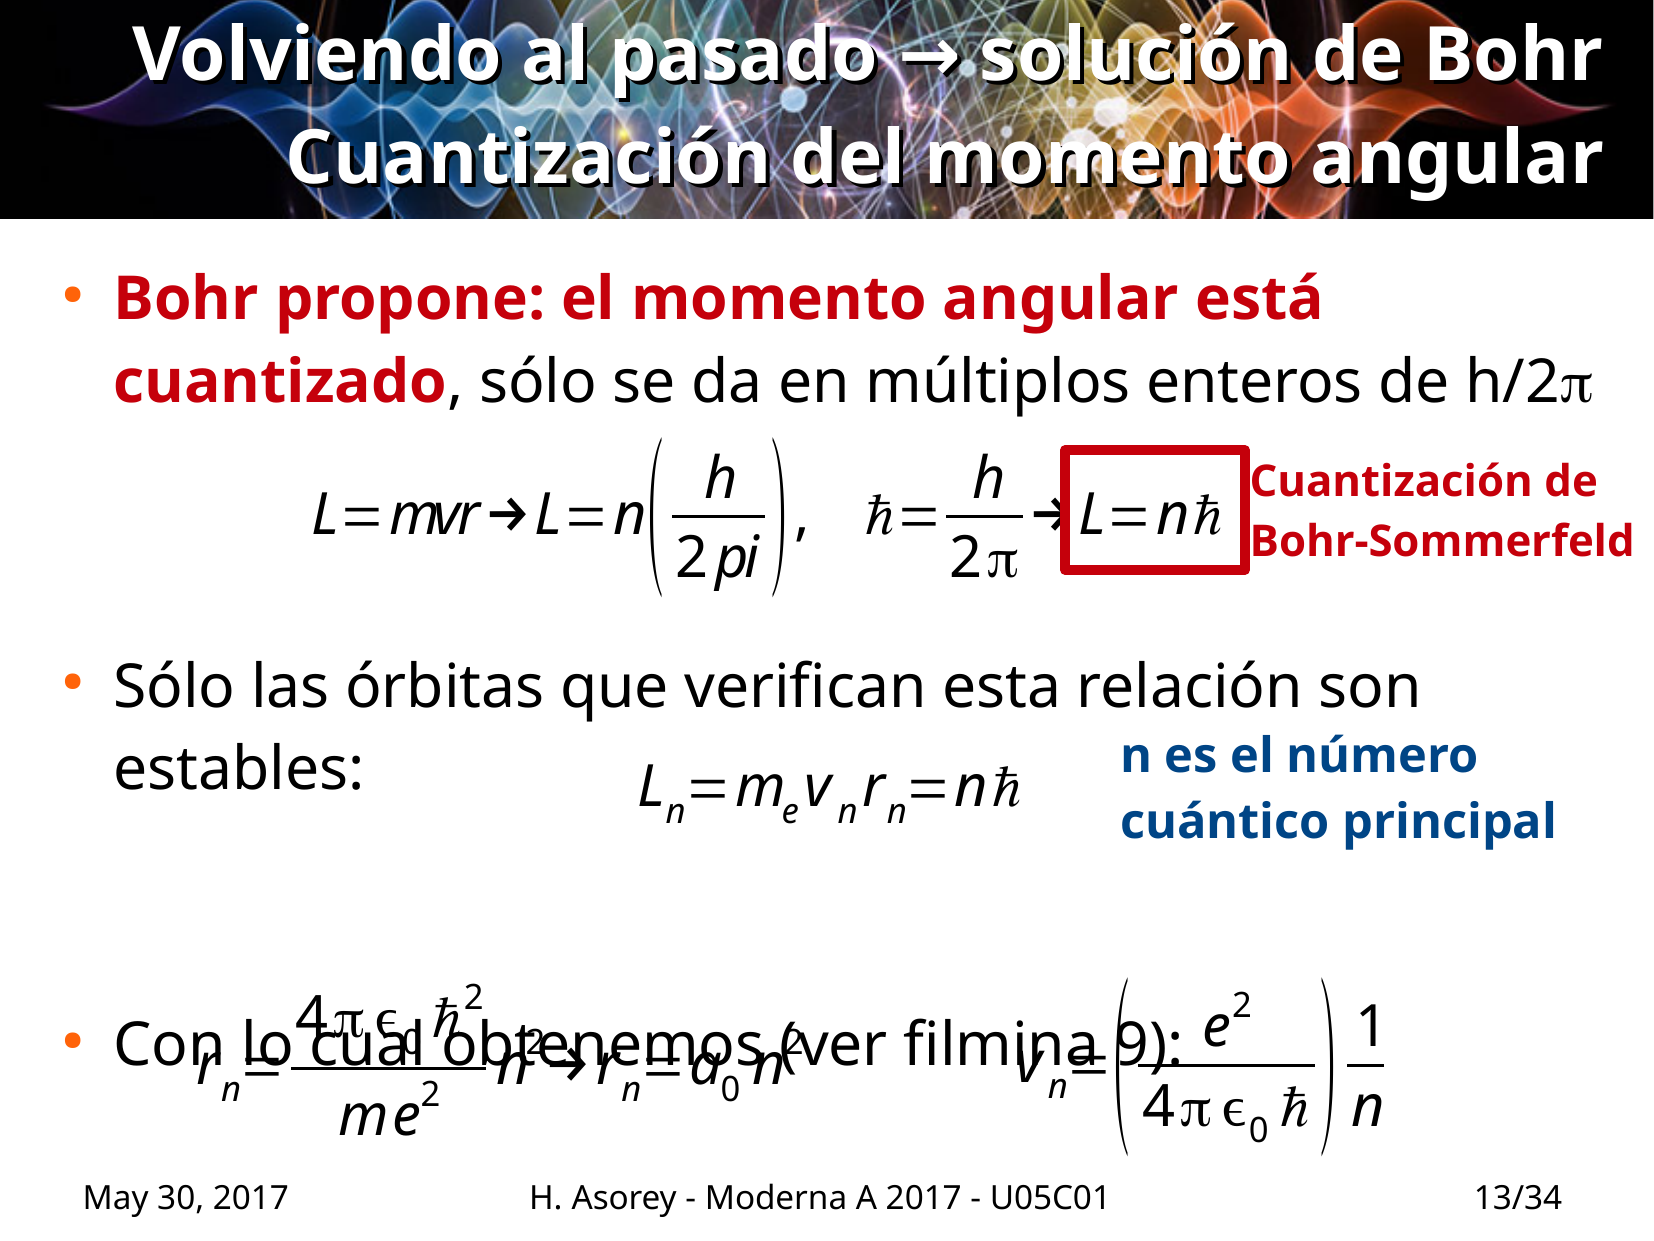

# Volviendo al pasado → solución de Bohr Cuantización del momento angular
Bohr propone: el momento angular está cuantizado, sólo se da en múltiplos enteros de h/2p
Sólo las órbitas que verifican esta relación son estables:
Con lo cual obtenemos (ver filmina 9):
Cuantización de Bohr-Sommerfeld
n es el número cuántico principal
May 30, 2017
H. Asorey - Moderna A 2017 - U05C01
13